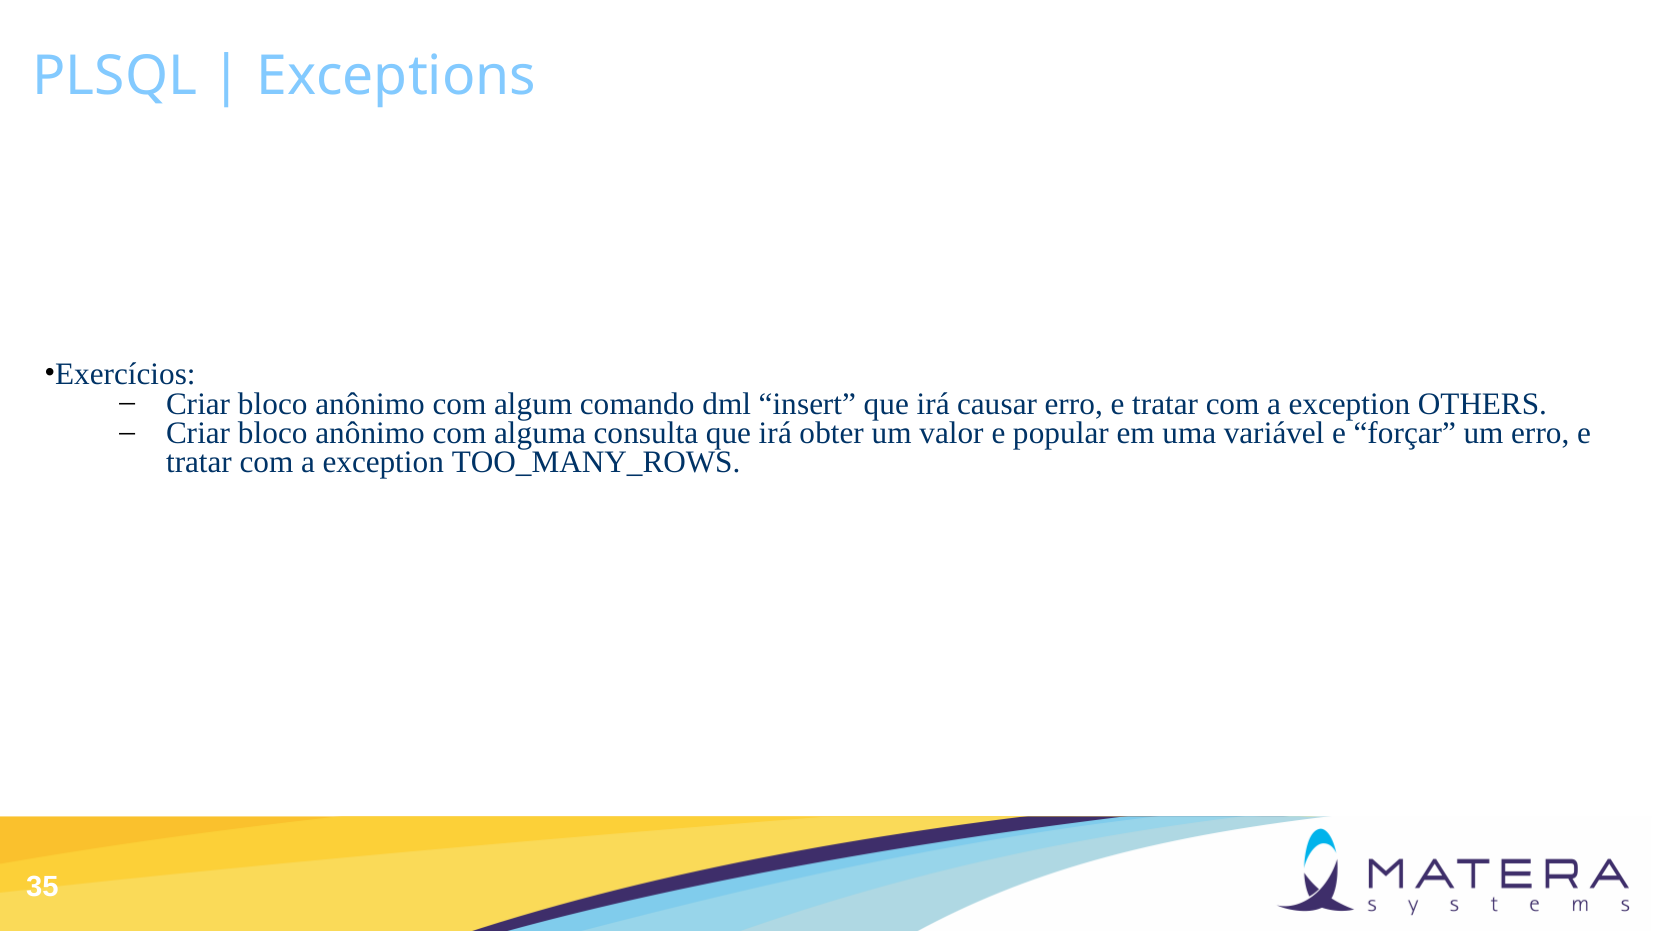

# PLSQL | Exceptions
Exercícios:
Criar bloco anônimo com algum comando dml “insert” que irá causar erro, e tratar com a exception OTHERS.
Criar bloco anônimo com alguma consulta que irá obter um valor e popular em uma variável e “forçar” um erro, e tratar com a exception TOO_MANY_ROWS.